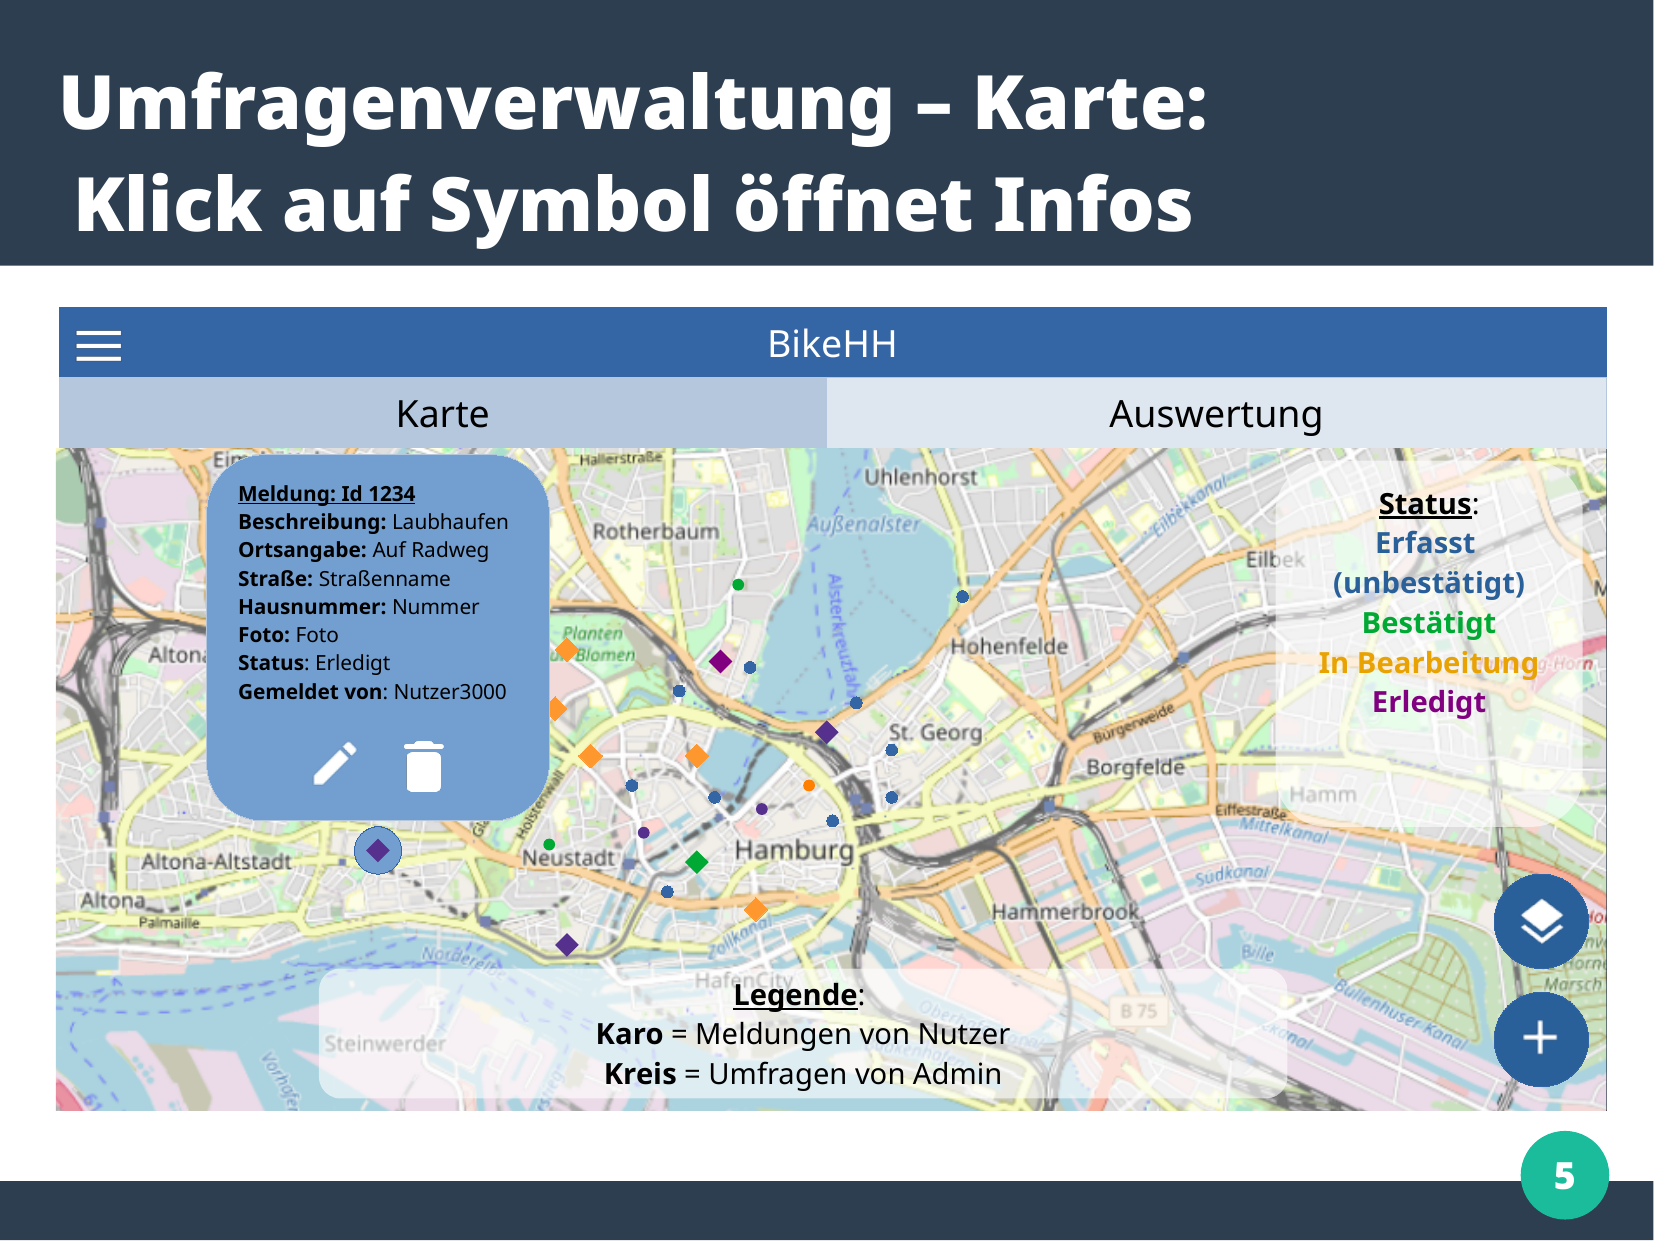

# Umfragenverwaltung – Karte: Klick auf Symbol öffnet Infos
BikeHH
Karte
Auswertung
Karte
Meldung: Id 1234
Beschreibung: Laubhaufen
Ortsangabe: Auf Radweg
Straße: Straßenname
Hausnummer: Nummer
Foto: Foto
Status: Erledigt
Gemeldet von: Nutzer3000
Status:
Erfasst
(unbestätigt)
Bestätigt
In Bearbeitung
Erledigt
Legende:
Karo = Meldungen von Nutzer
Kreis = Umfragen von Admin
5